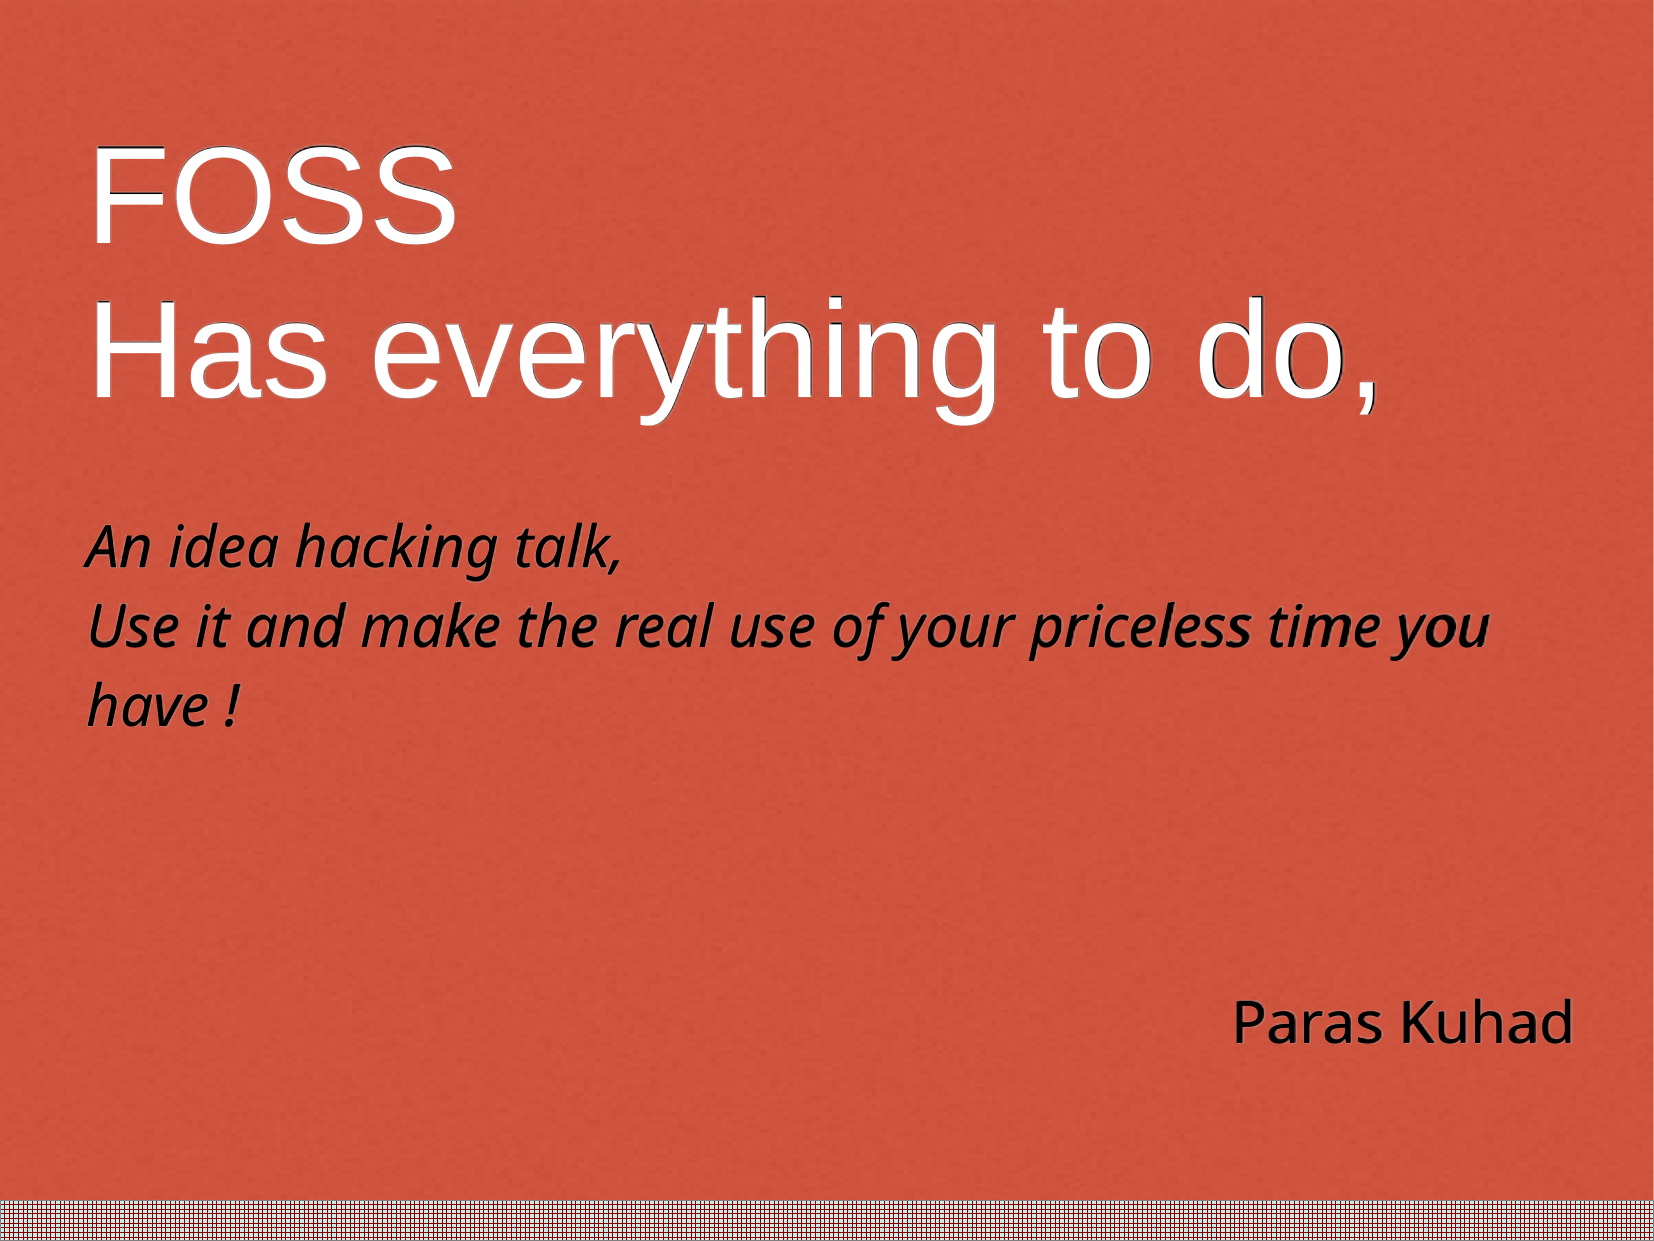

# FOSS
Has everything to do,
An idea hacking talk,
Use it and make the real use of your priceless time you have !
Paras Kuhad